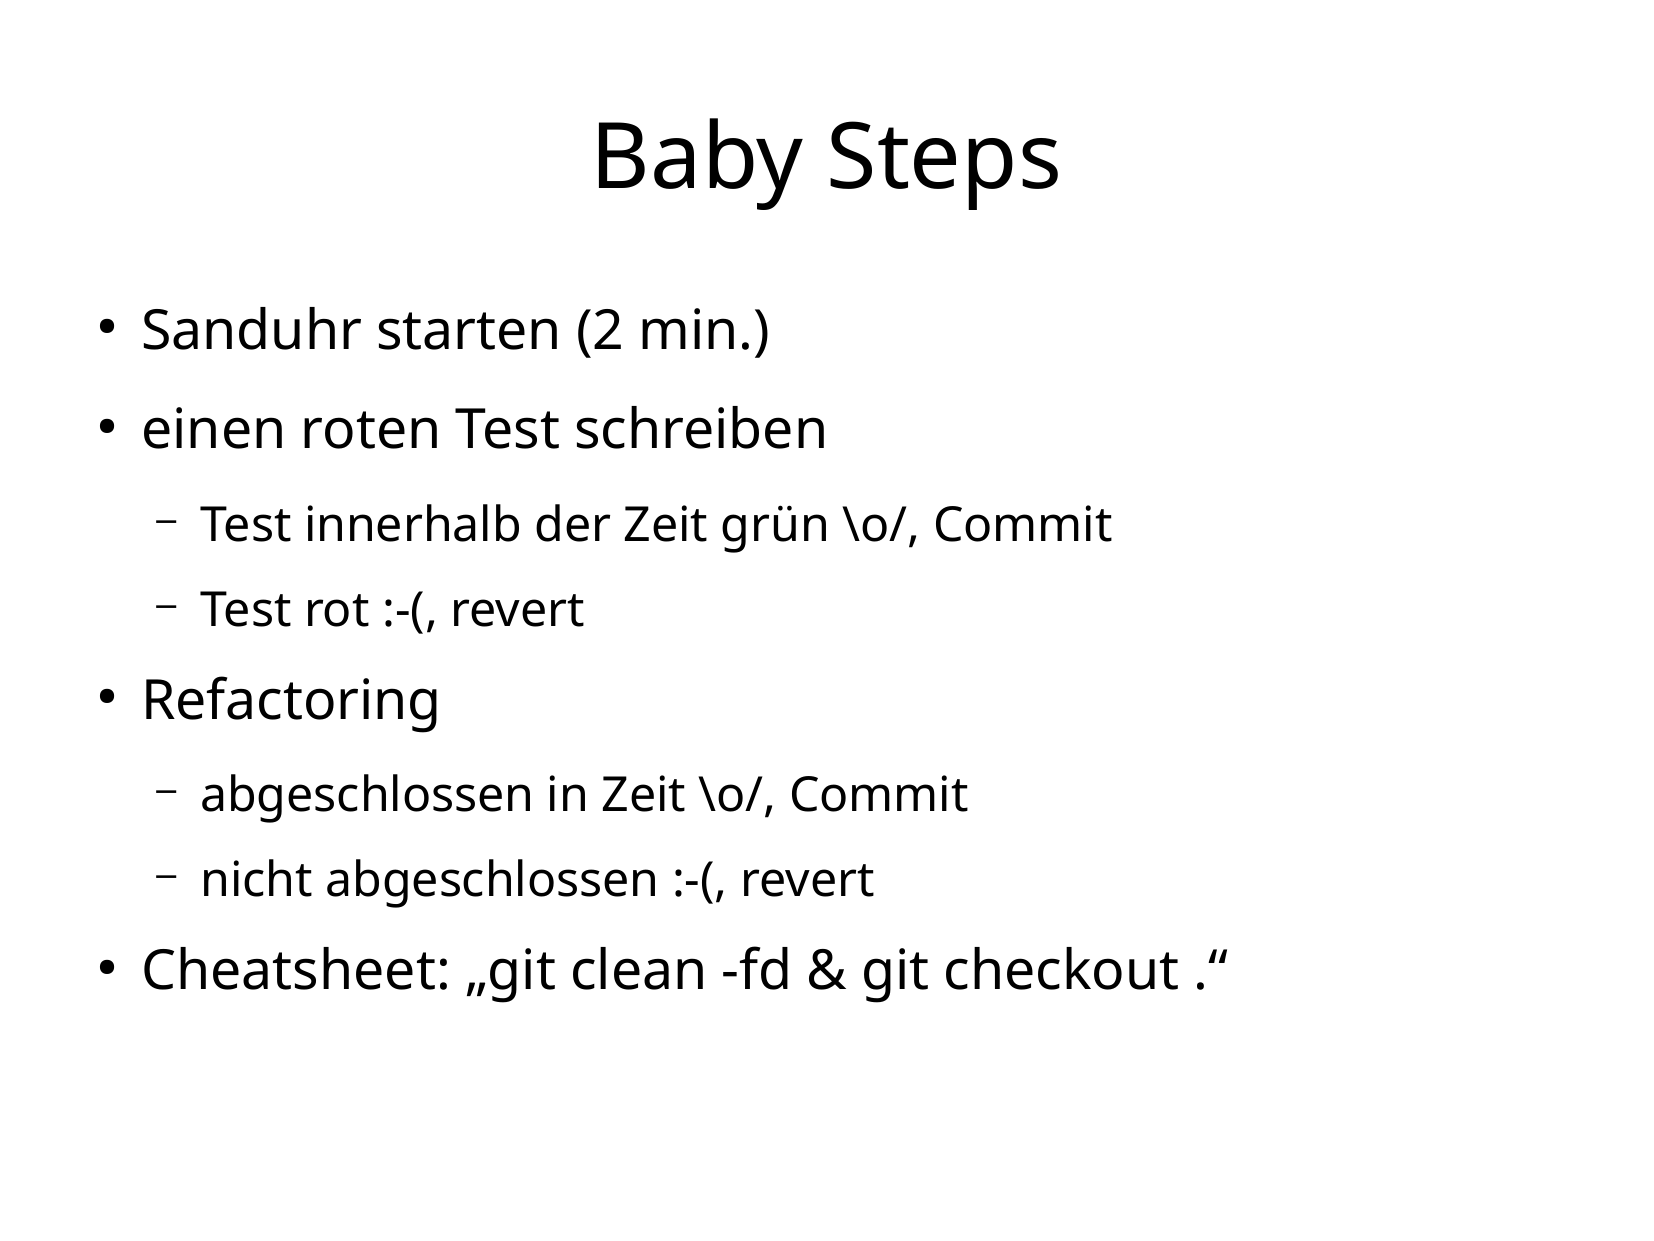

# Baby Steps
Sanduhr starten (2 min.)
einen roten Test schreiben
Test innerhalb der Zeit grün \o/, Commit
Test rot :-(, revert
Refactoring
abgeschlossen in Zeit \o/, Commit
nicht abgeschlossen :-(, revert
Cheatsheet: „git clean -fd & git checkout .“